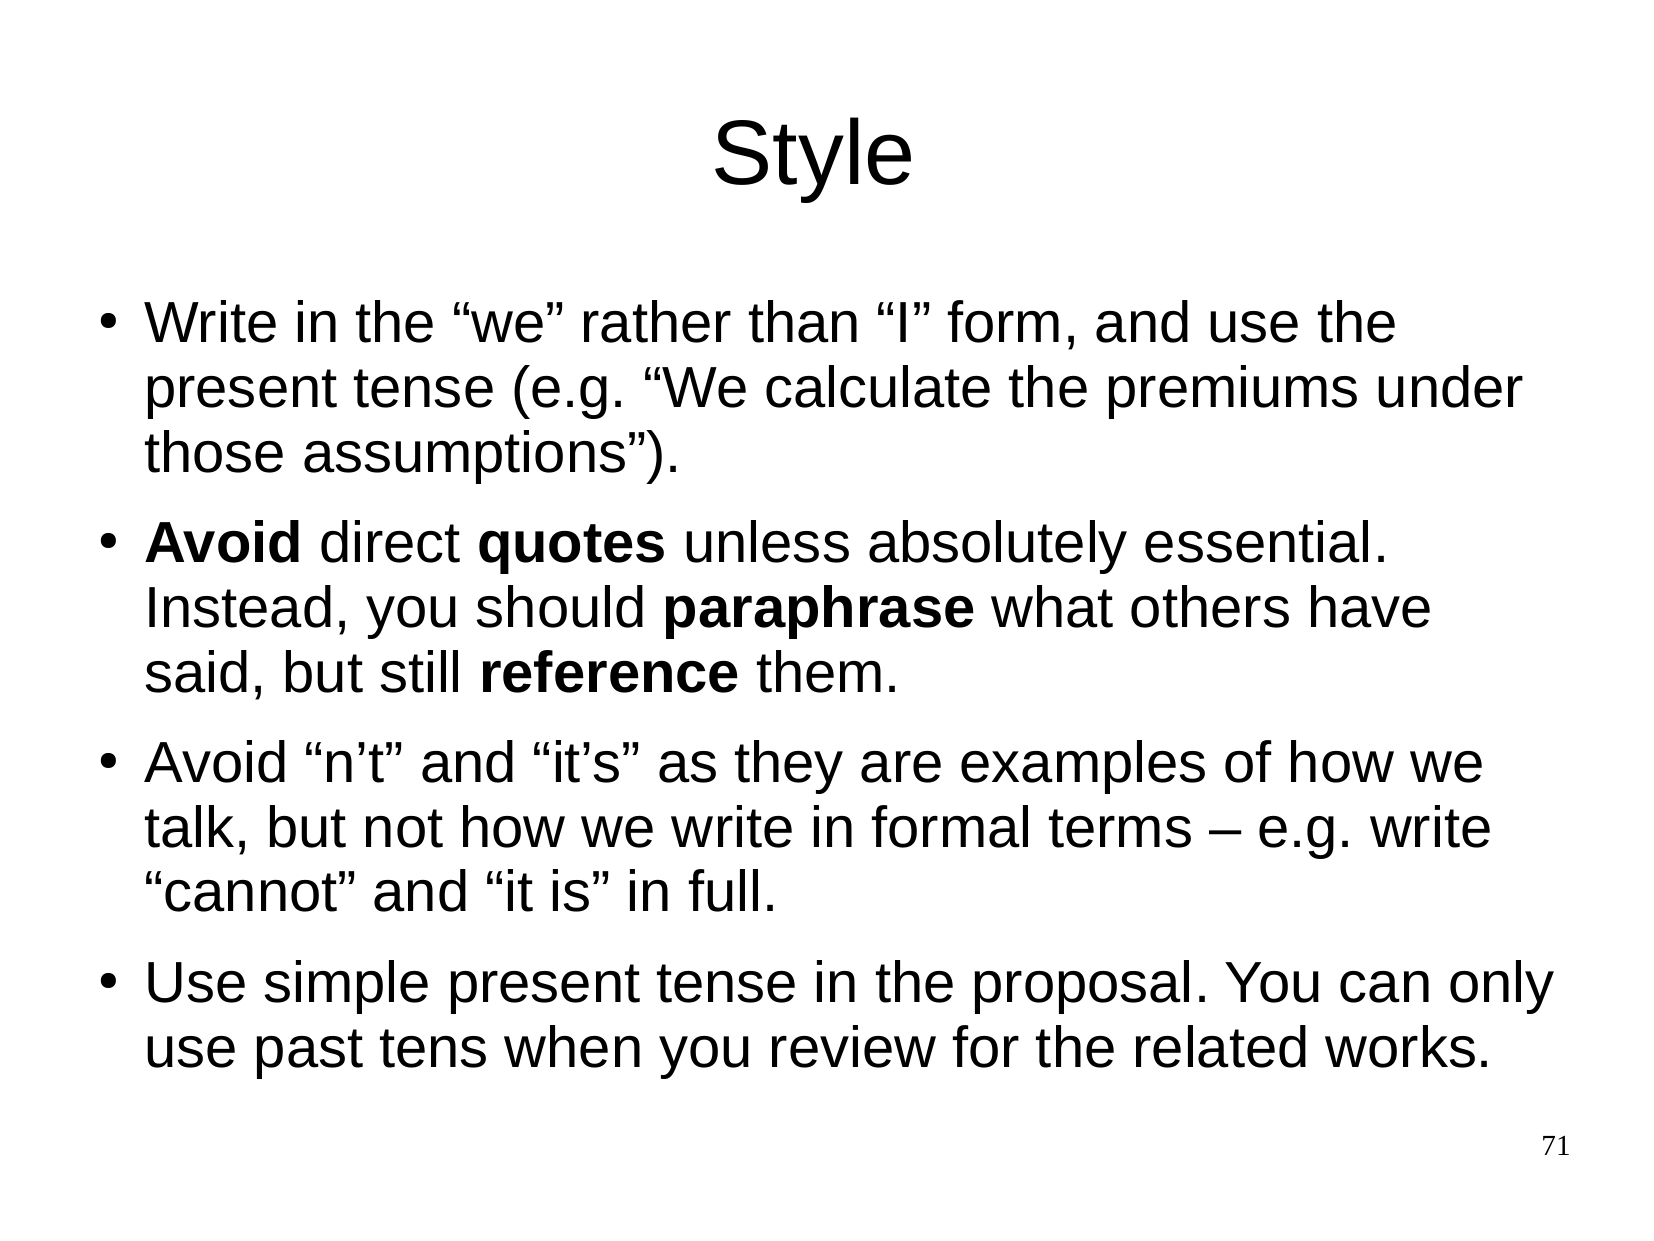

# Style
Write in the “we” rather than “I” form, and use the present tense (e.g. “We calculate the premiums under those assumptions”).
Avoid direct quotes unless absolutely essential. Instead, you should paraphrase what others have said, but still reference them.
Avoid “n’t” and “it’s” as they are examples of how we talk, but not how we write in formal terms – e.g. write “cannot” and “it is” in full.
Use simple present tense in the proposal. You can only use past tens when you review for the related works.
71